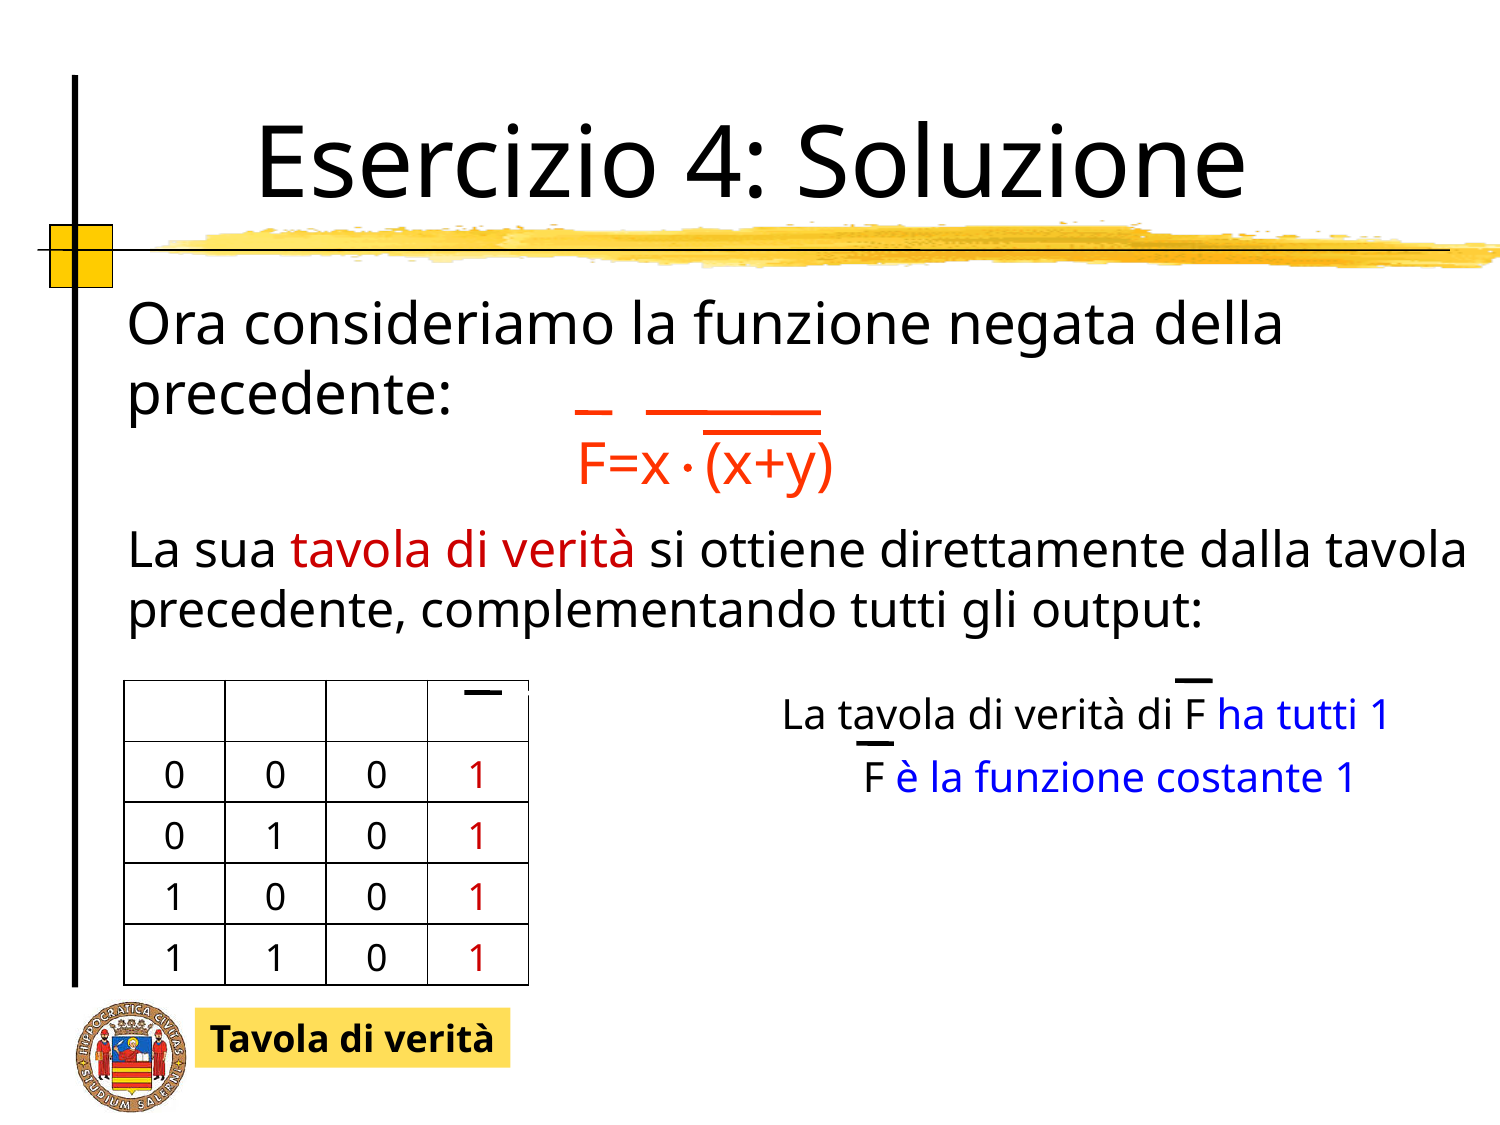

# Esercizio 4: Soluzione
Ora consideriamo la funzione negata della precedente:
			F=x(x+y)
La sua tavola di verità si ottiene direttamente dalla tavola precedente, complementando tutti gli output:
| x | y | F | F |
| --- | --- | --- | --- |
| 0 | 0 | 0 | 1 |
| 0 | 1 | 0 | 1 |
| 1 | 0 | 0 | 1 |
| 1 | 1 | 0 | 1 |
La tavola di verità di F ha tutti 1
F è la funzione costante 1
Tavola di verità